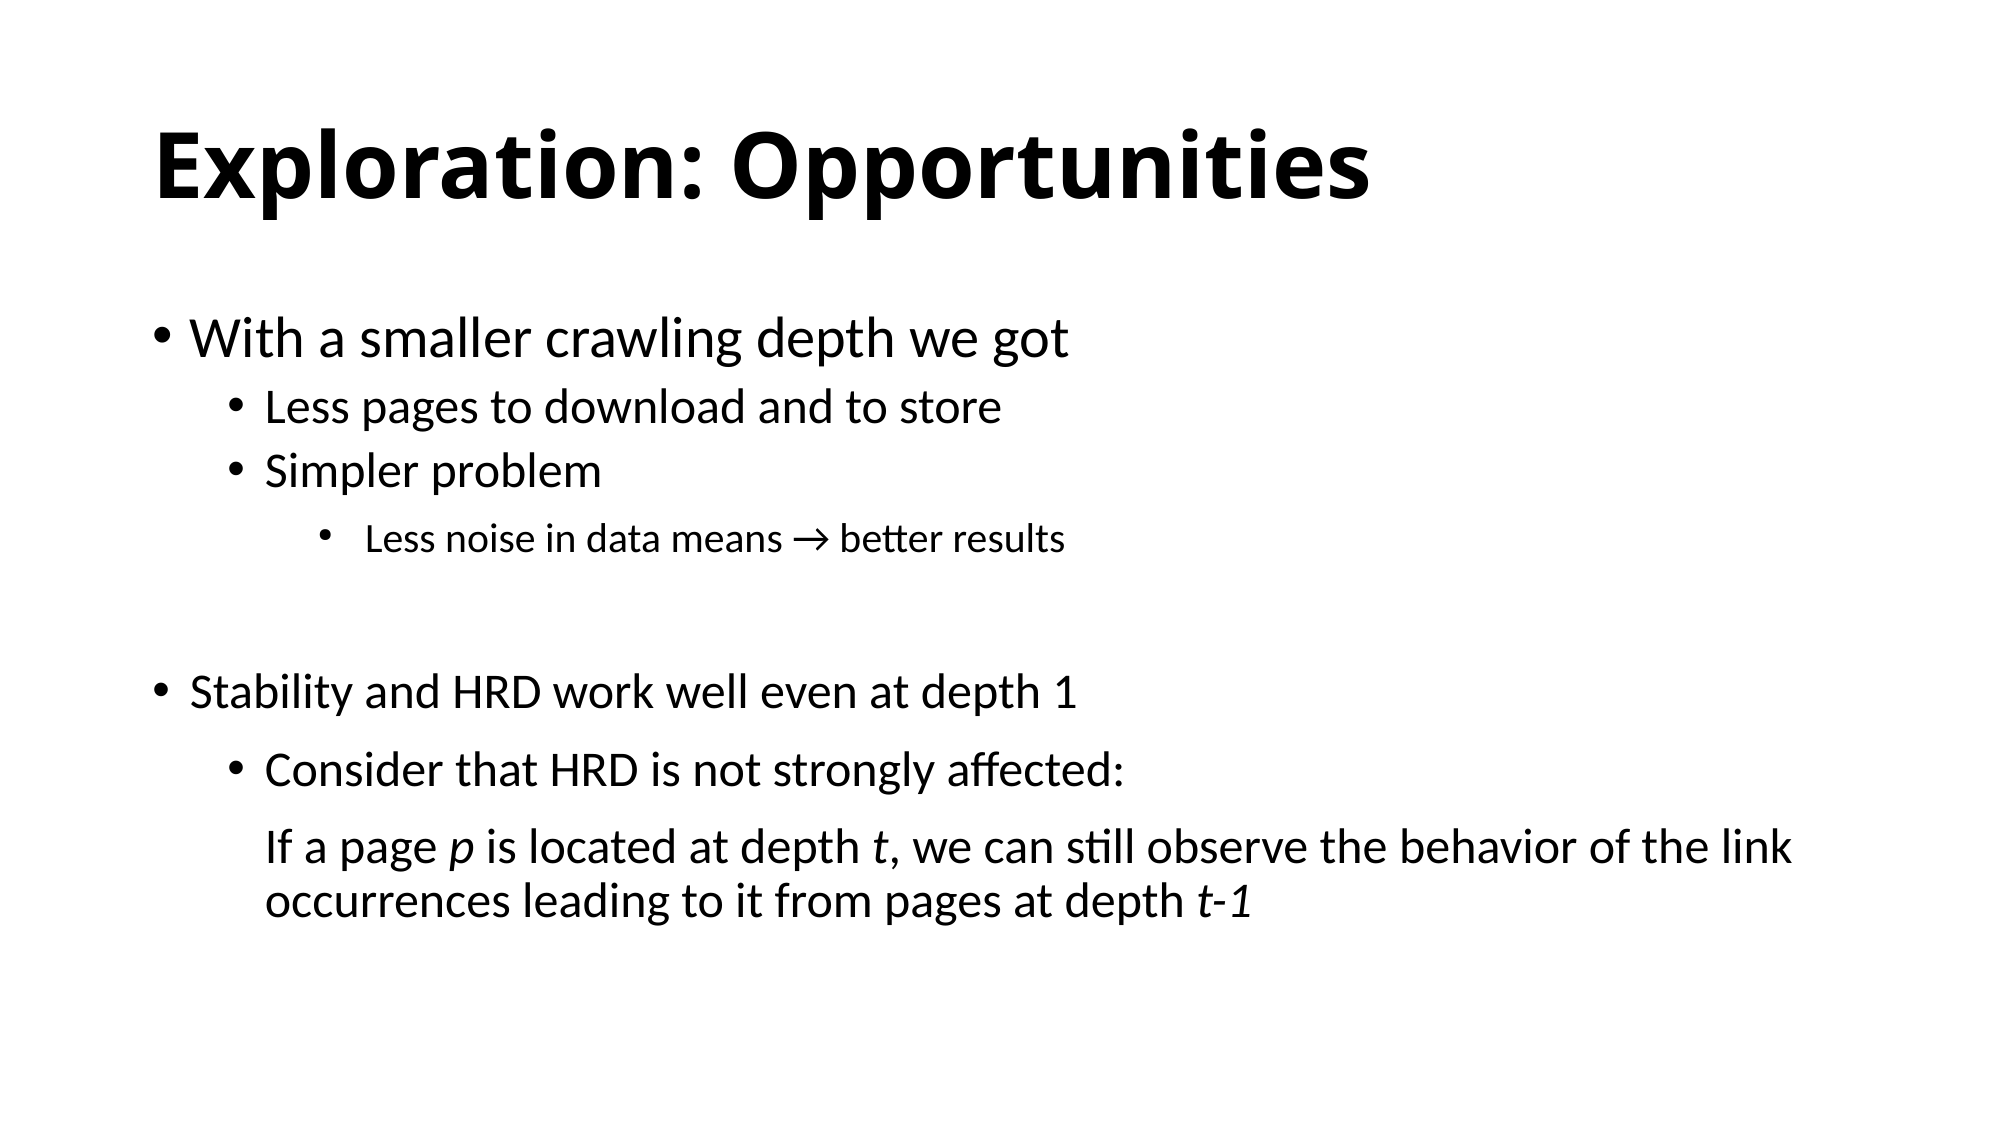

# Exploration: Opportunities
With a smaller crawling depth we got
Less pages to download and to store
Simpler problem
Less noise in data means → better results
Stability and HRD work well even at depth 1
Consider that HRD is not strongly affected:
If a page p is located at depth t, we can still observe the behavior of the link occurrences leading to it from pages at depth t-1